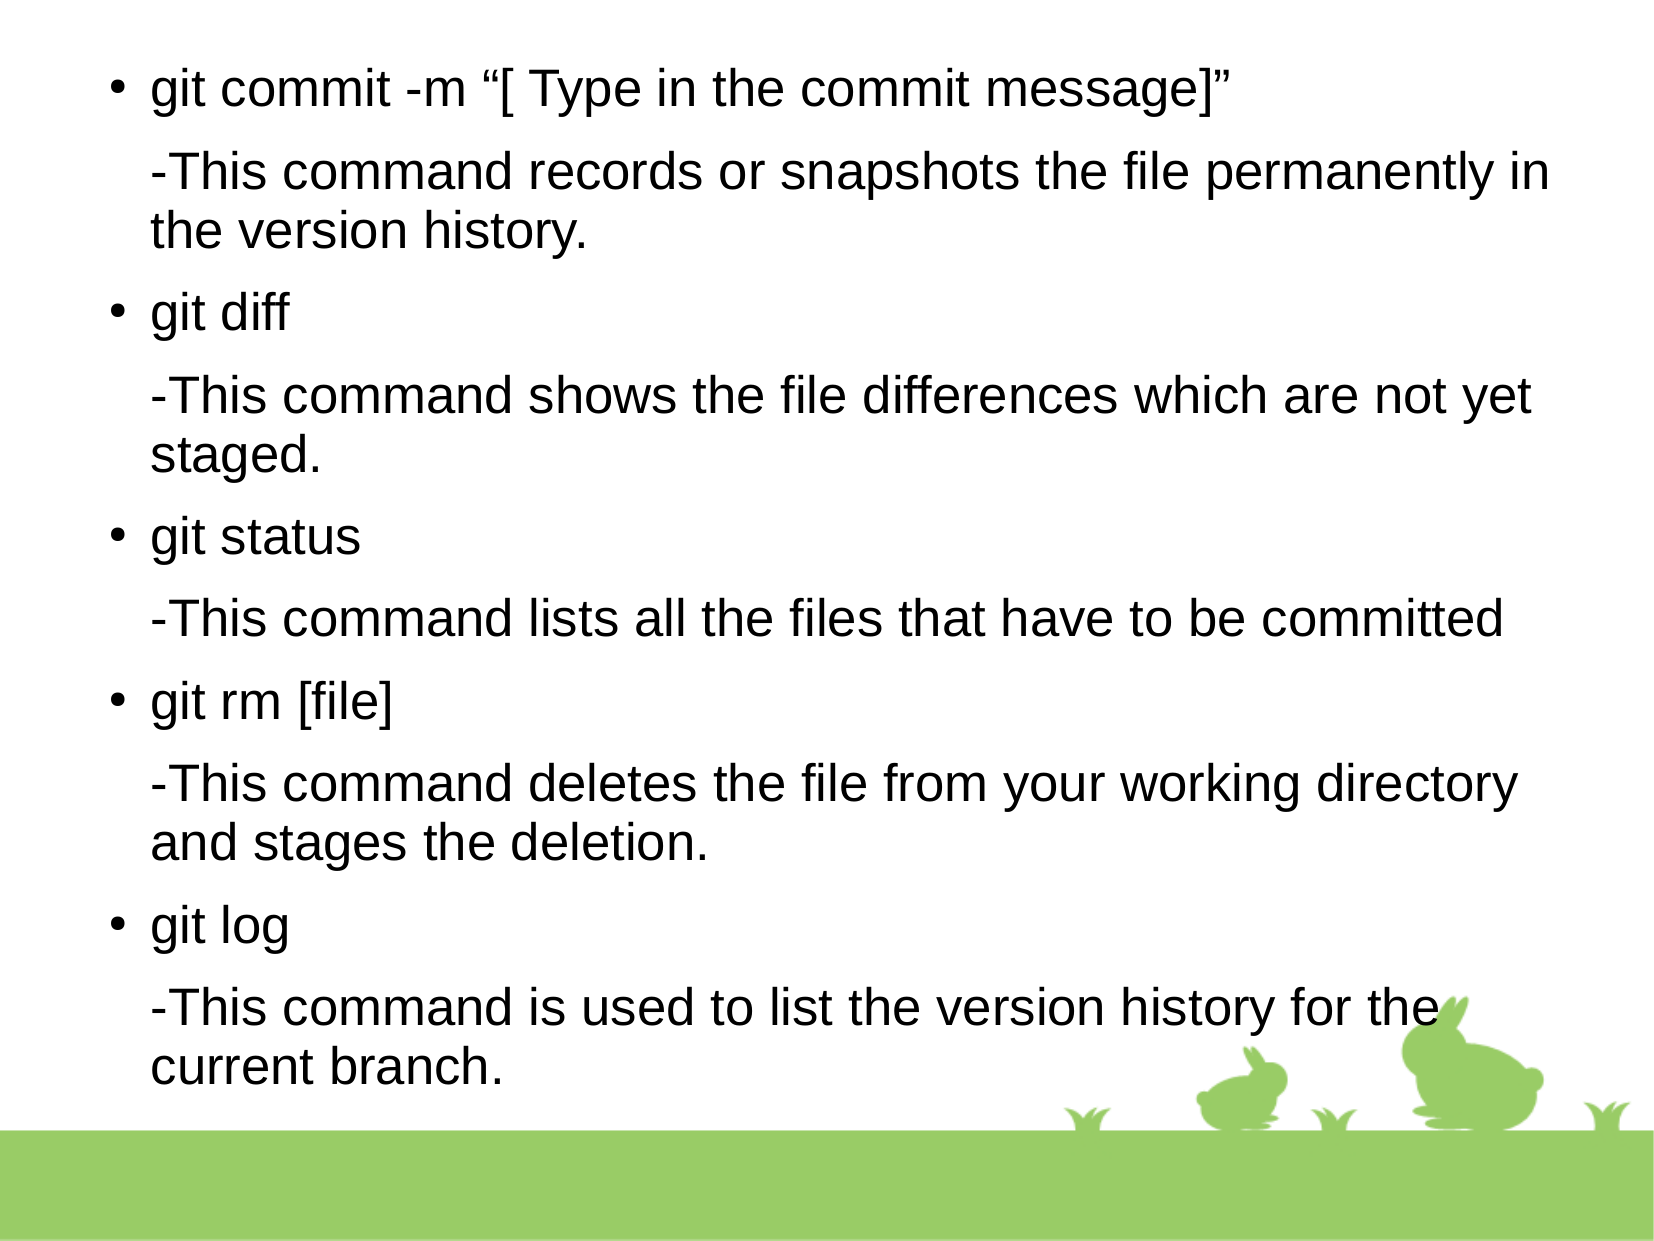

# git commit -m “[ Type in the commit message]”
-This command records or snapshots the file permanently in the version history.
git diff
-This command shows the file differences which are not yet staged.
git status
-This command lists all the files that have to be committed
git rm [file]
-This command deletes the file from your working directory and stages the deletion.
git log
-This command is used to list the version history for the current branch.